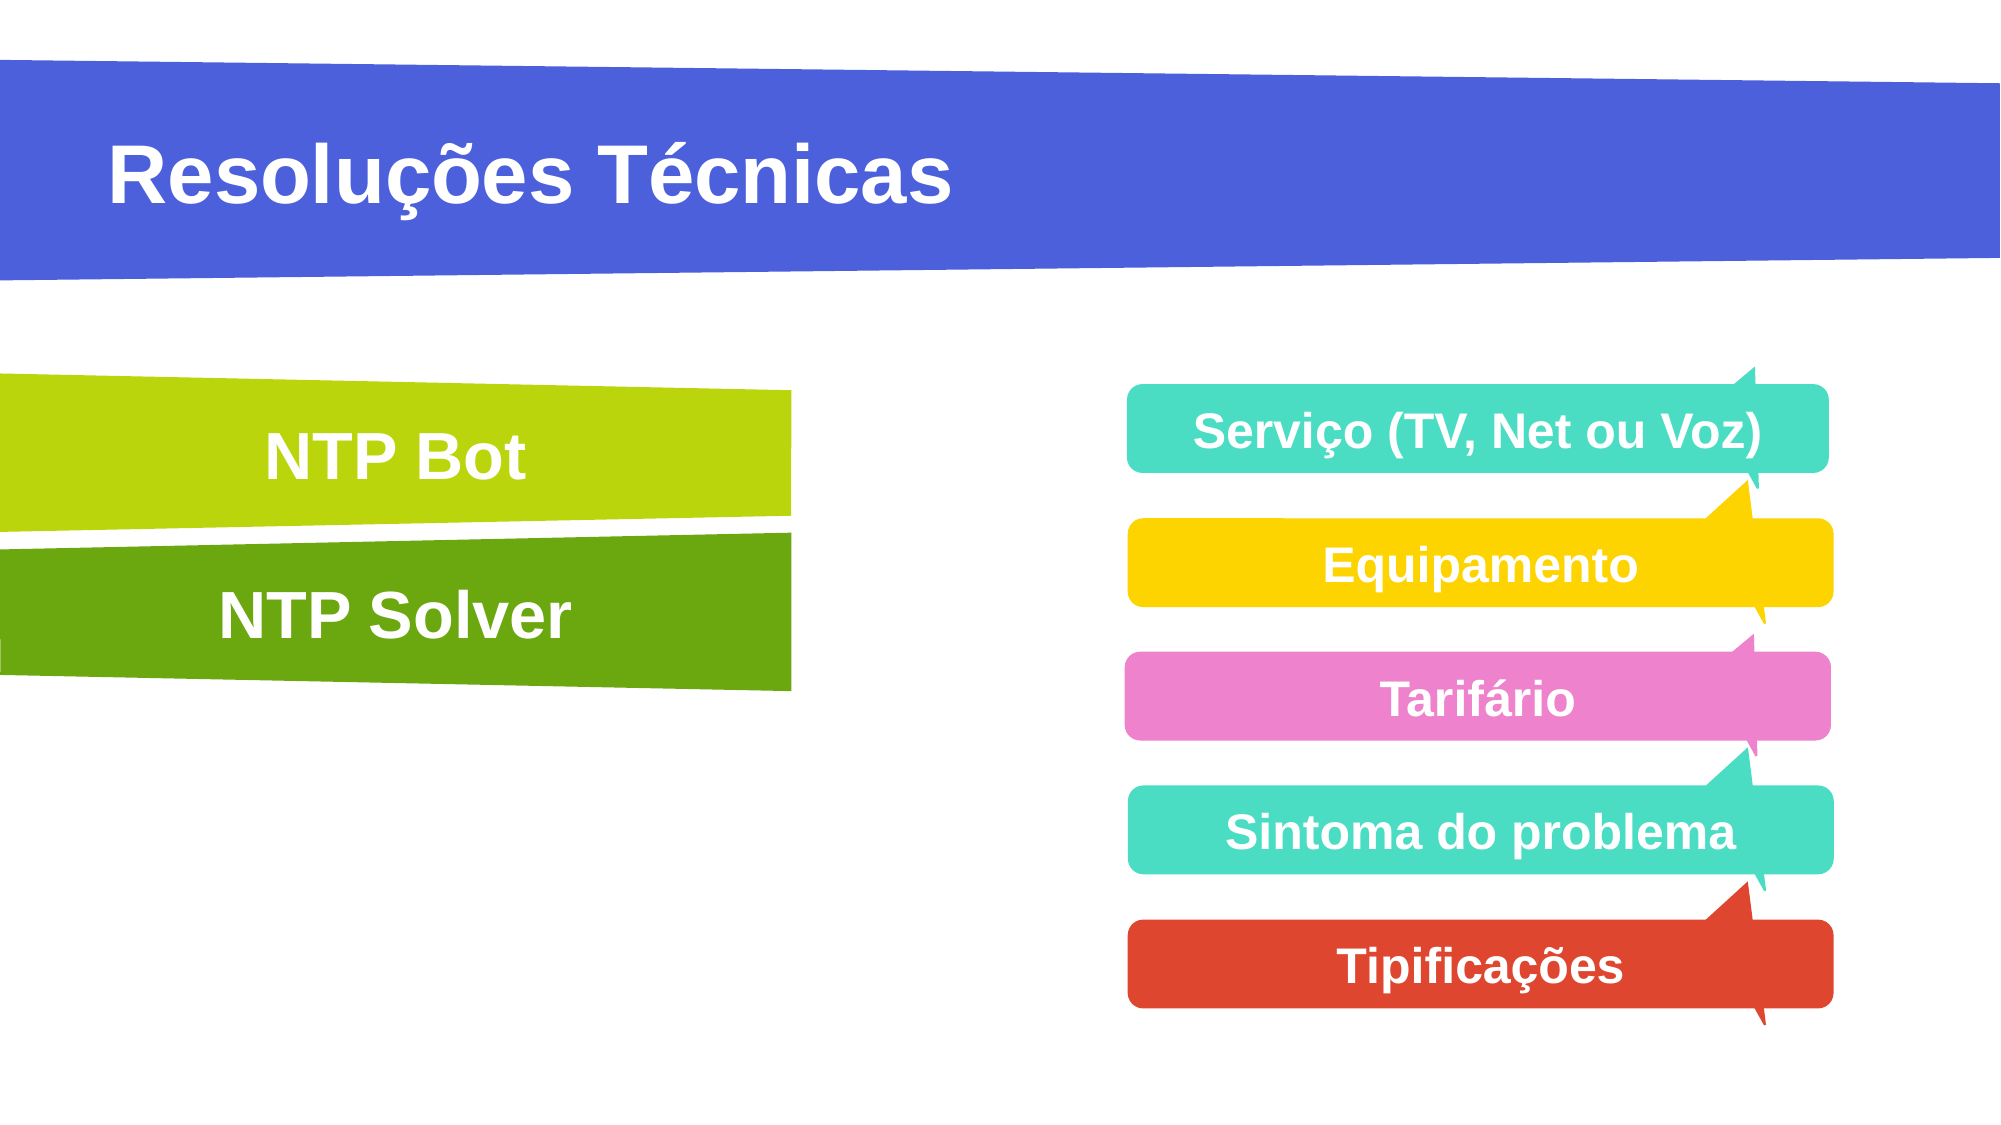

Resoluções Técnicas
Serviço (TV, Net ou Voz)
NTP Bot
Equipamento
NTP Solver
Tarifário
Sintoma do problema
Tipificações